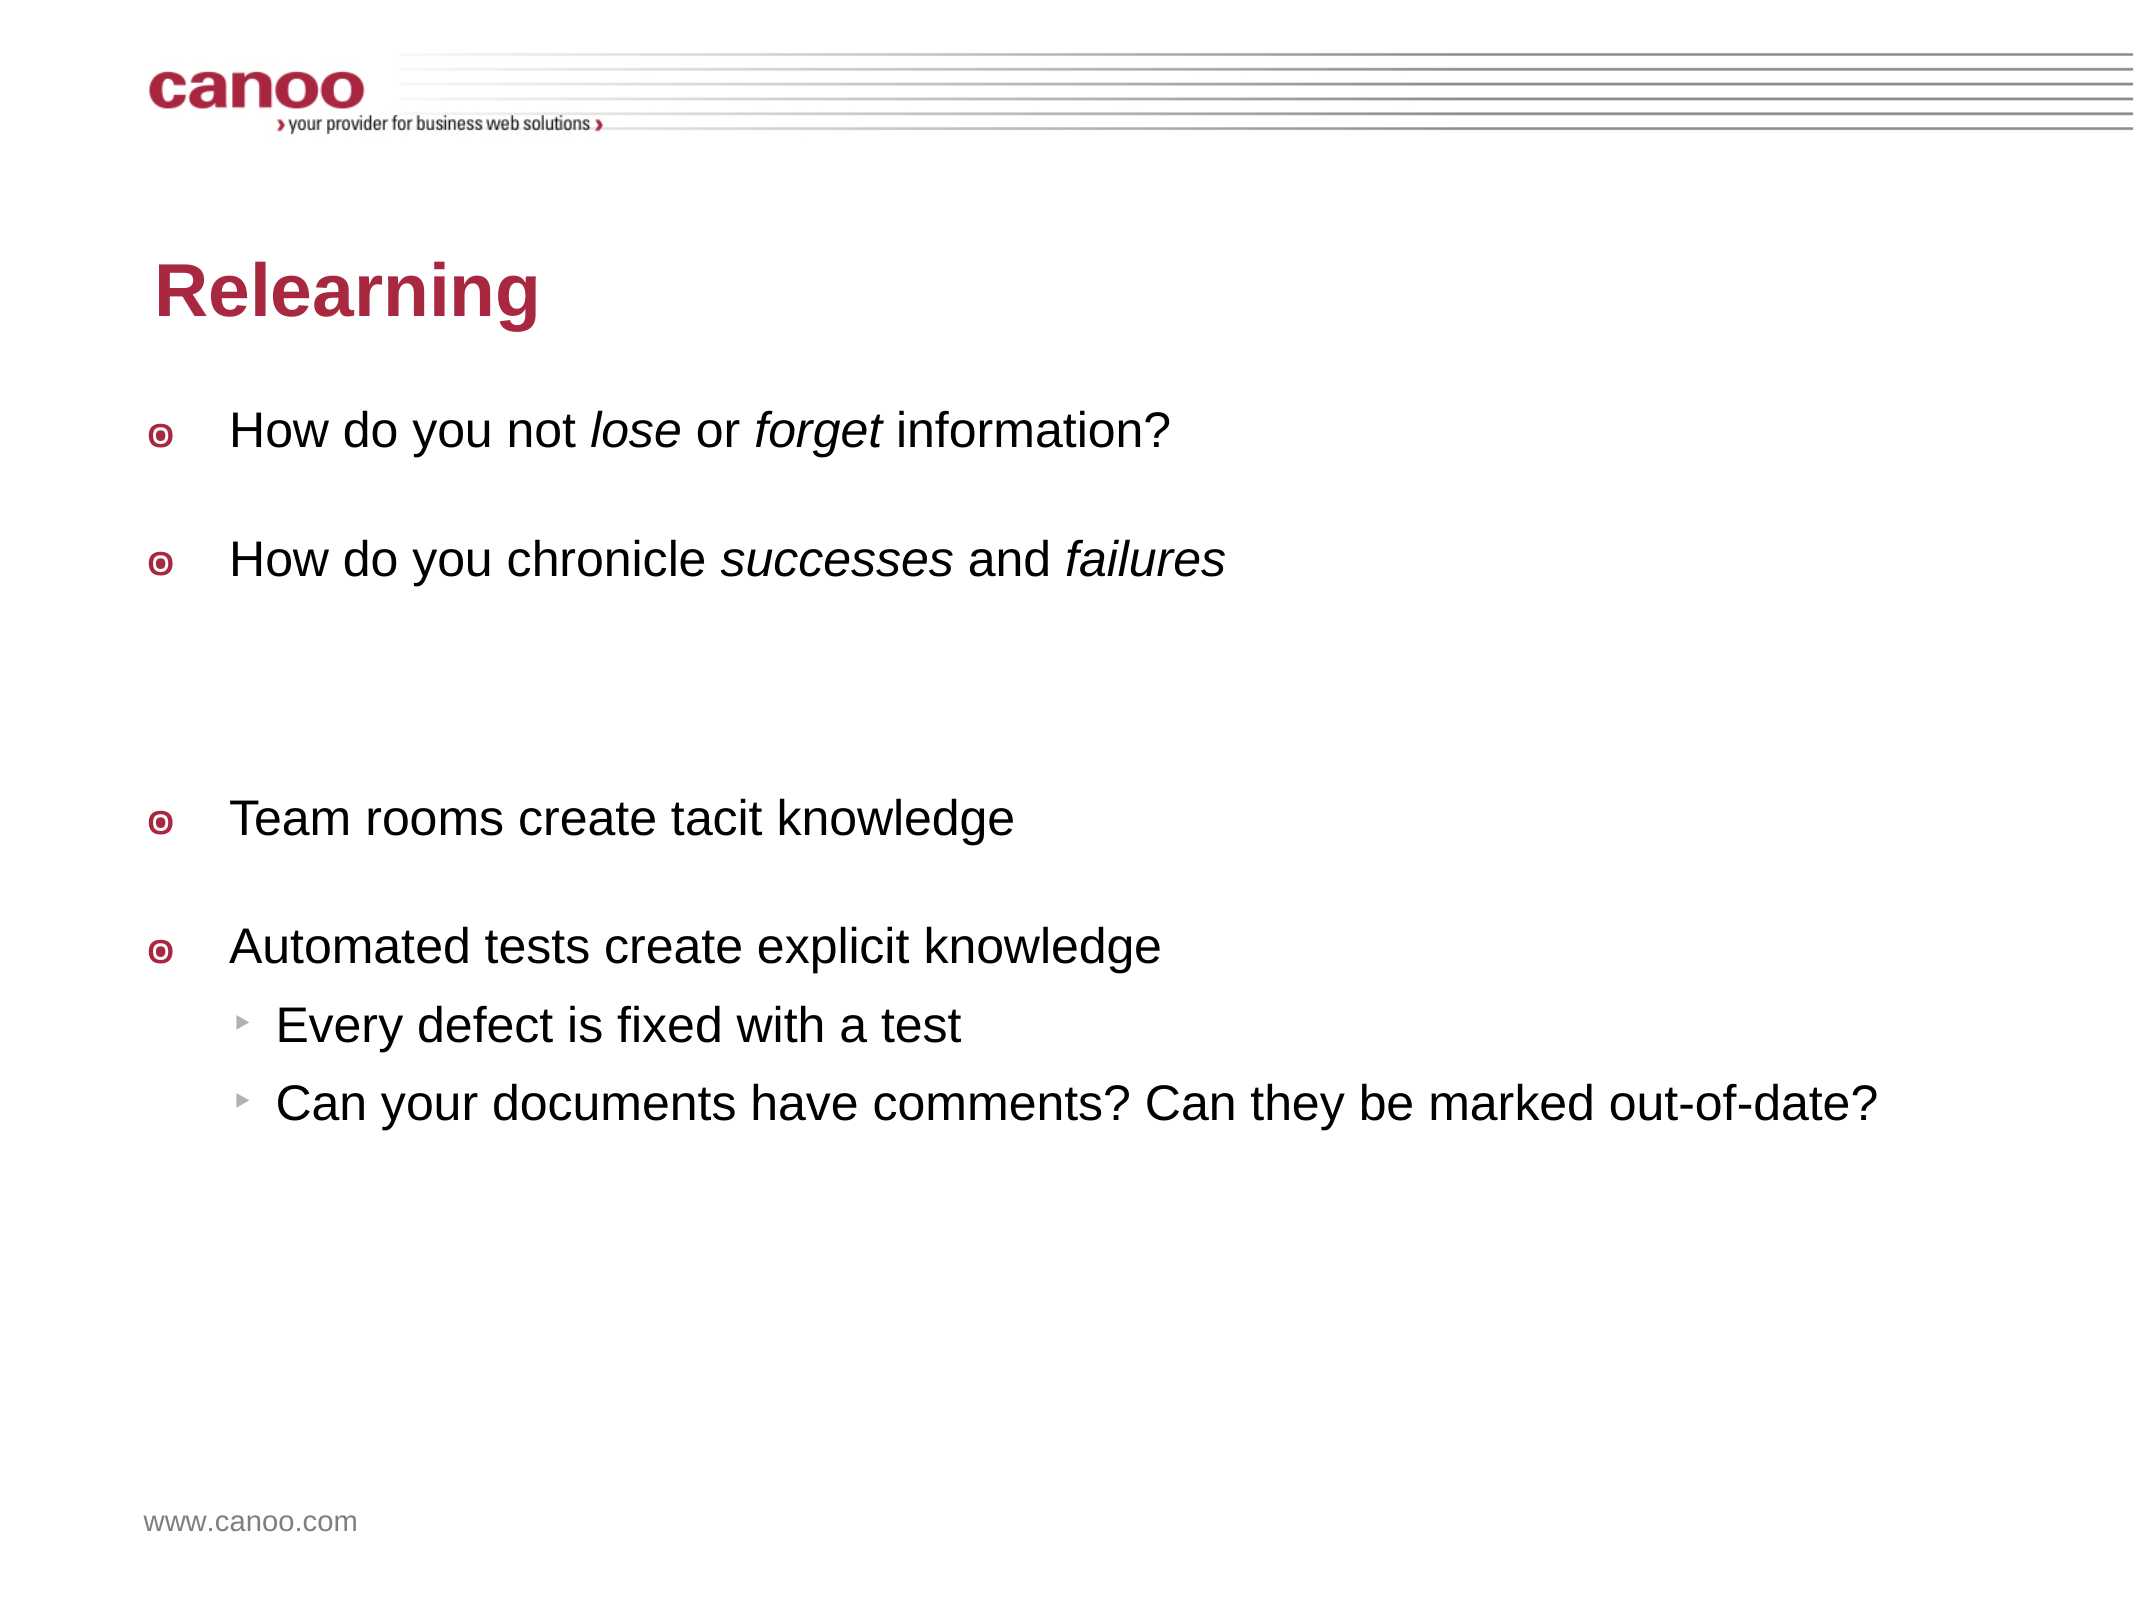

# Relearning
How do you not lose or forget information?
How do you chronicle successes and failures
Team rooms create tacit knowledge
Automated tests create explicit knowledge
Every defect is fixed with a test
Can your documents have comments? Can they be marked out-of-date?